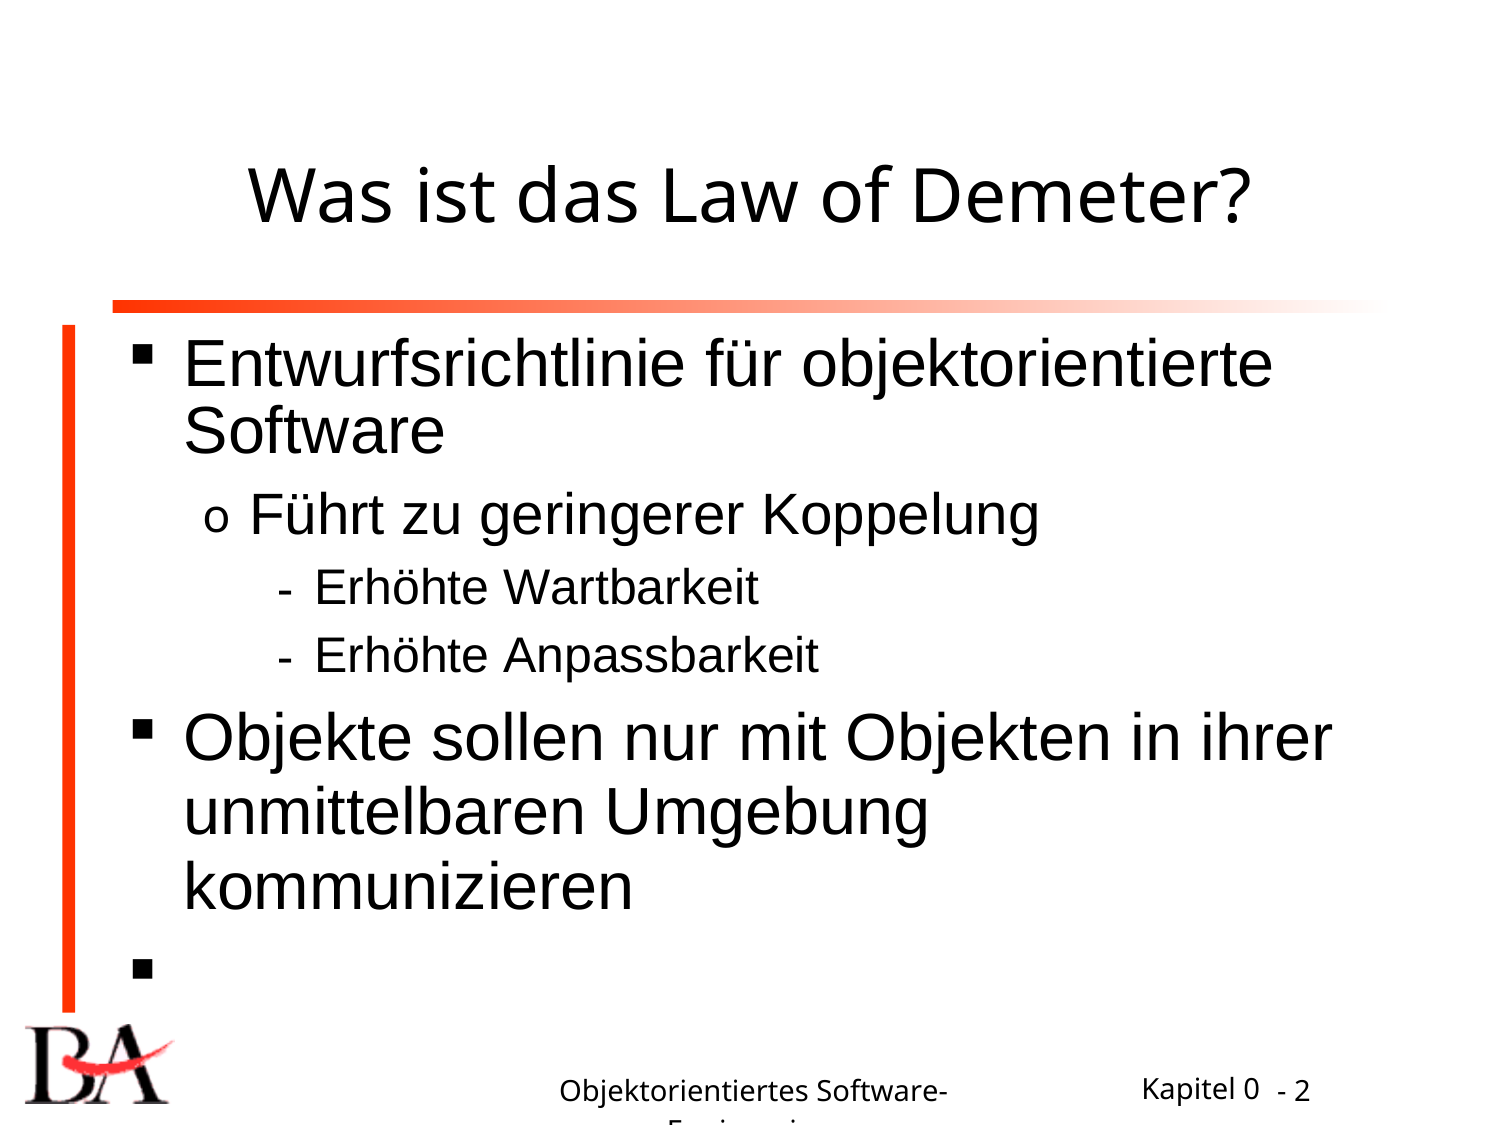

# Was ist das Law of Demeter?
Entwurfsrichtlinie für objektorientierte Software
Führt zu geringerer Koppelung
Erhöhte Wartbarkeit
Erhöhte Anpassbarkeit
Objekte sollen nur mit Objekten in ihrer unmittelbaren Umgebung kommunizieren
2